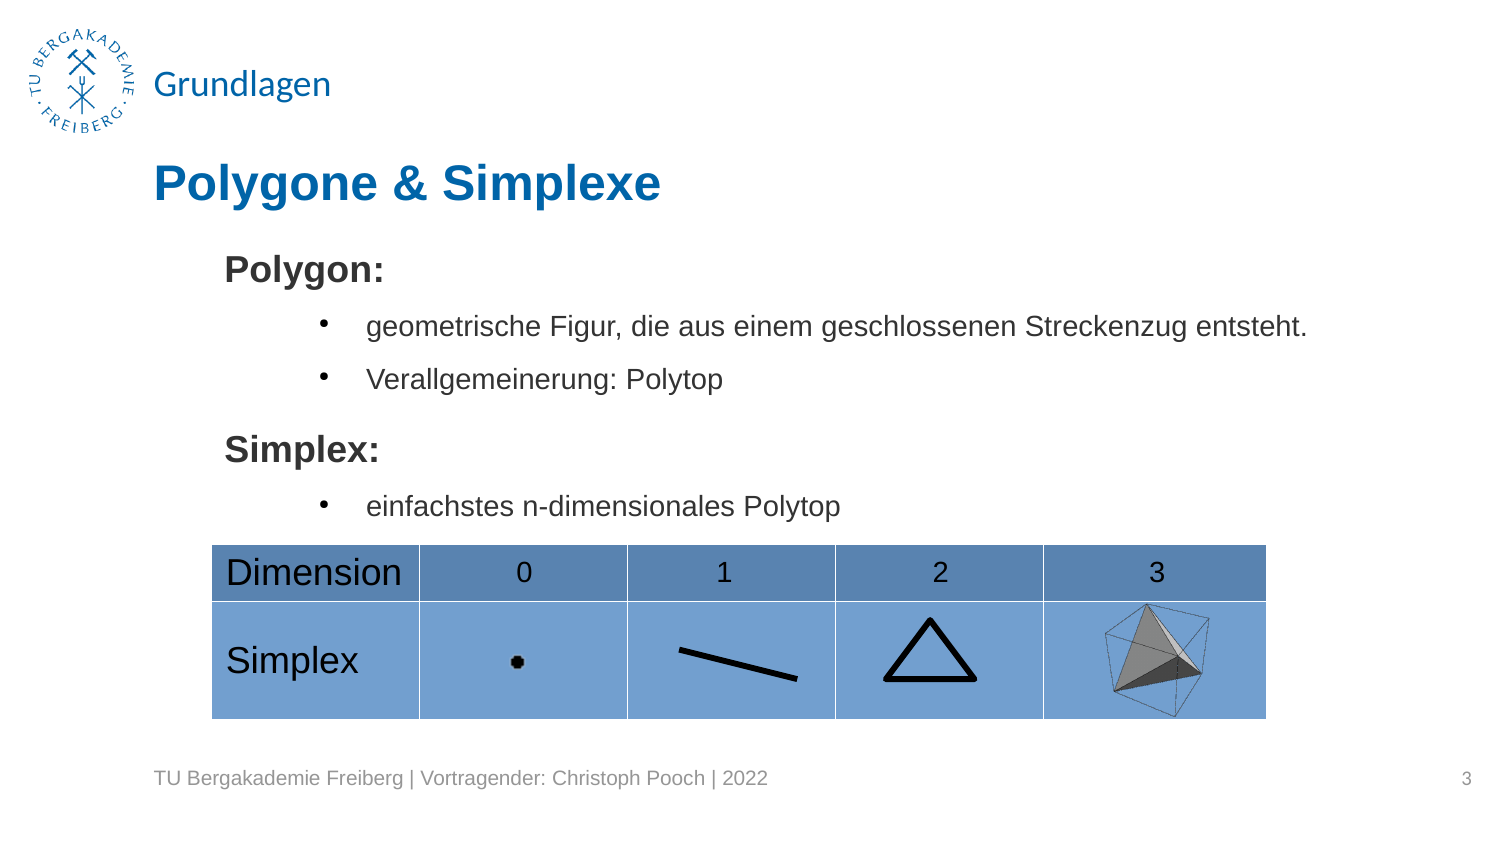

Grundlagen
Polygone & Simplexe
# Polygon:
geometrische Figur, die aus einem geschlossenen Streckenzug entsteht.
Verallgemeinerung: Polytop
Simplex:
einfachstes n-dimensionales Polytop
| Dimension | 0 | 1 | 2 | 3 |
| --- | --- | --- | --- | --- |
| Simplex | | | | |
TU Bergakademie Freiberg | Vortragender: Christoph Pooch | 2022
3